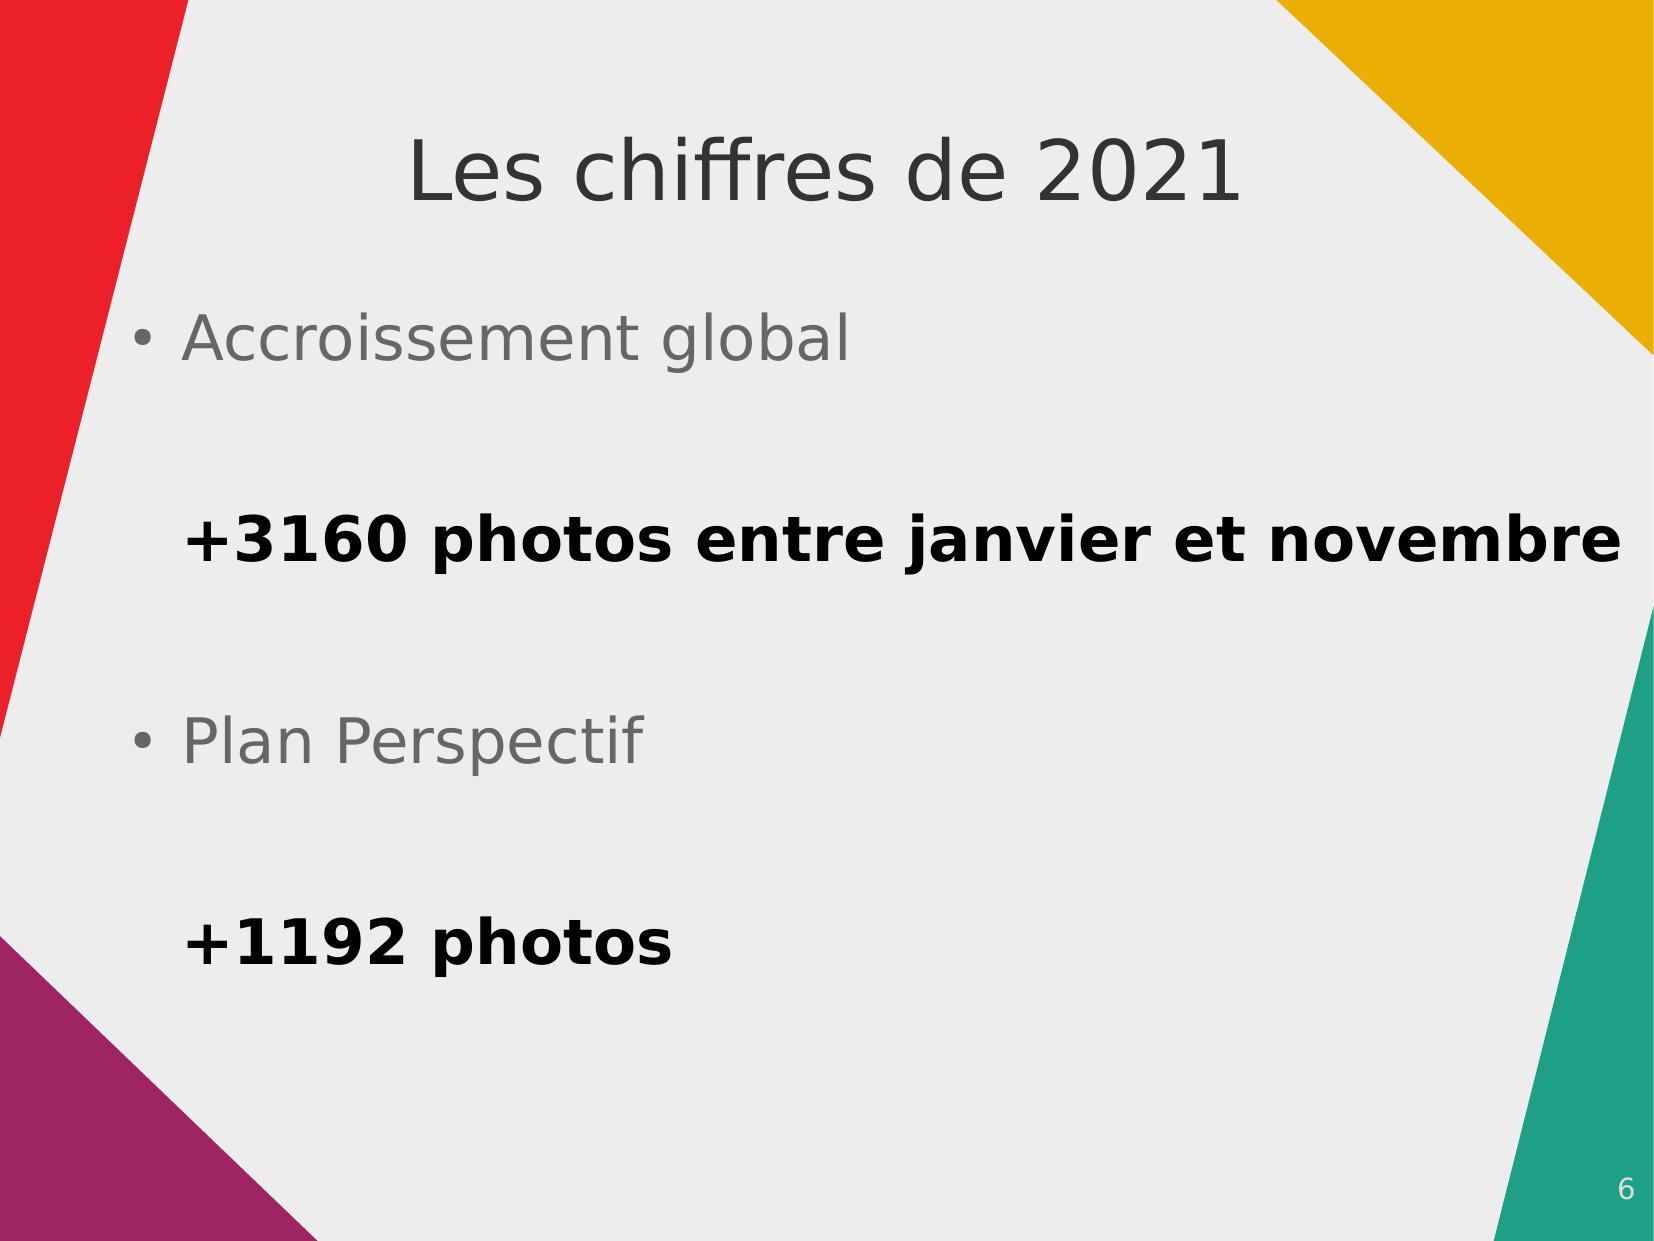

# Les chiffres de 2021
Accroissement global
+3160 photos entre janvier et novembre
Plan Perspectif
+1192 photos
6